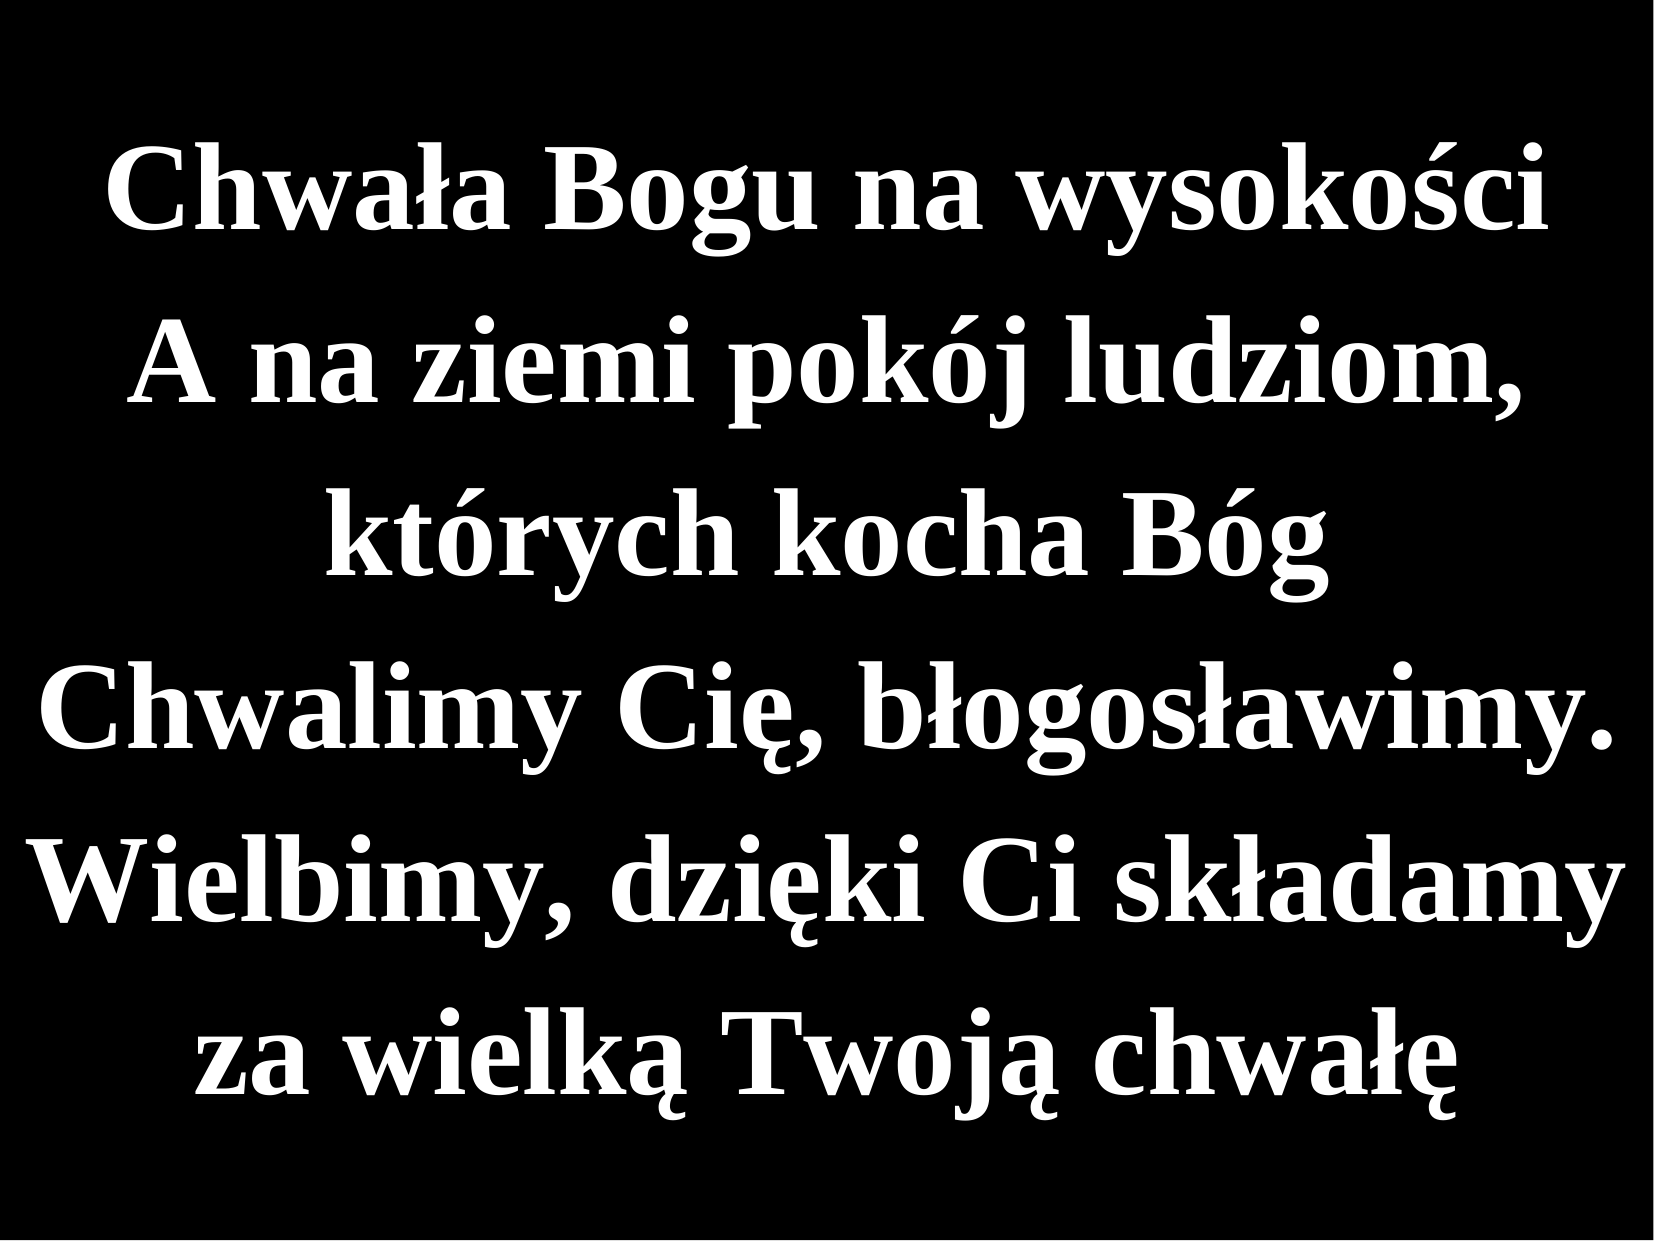

# Chwała Bogu na wysokości ppp A na ziemi pokój ludziom, ppp których kocha Bóg ppp Chwalimy Cię, błogosławimy. ppp Wielbimy, dzięki Ci składamy ppp za wielką Twoją chwałę